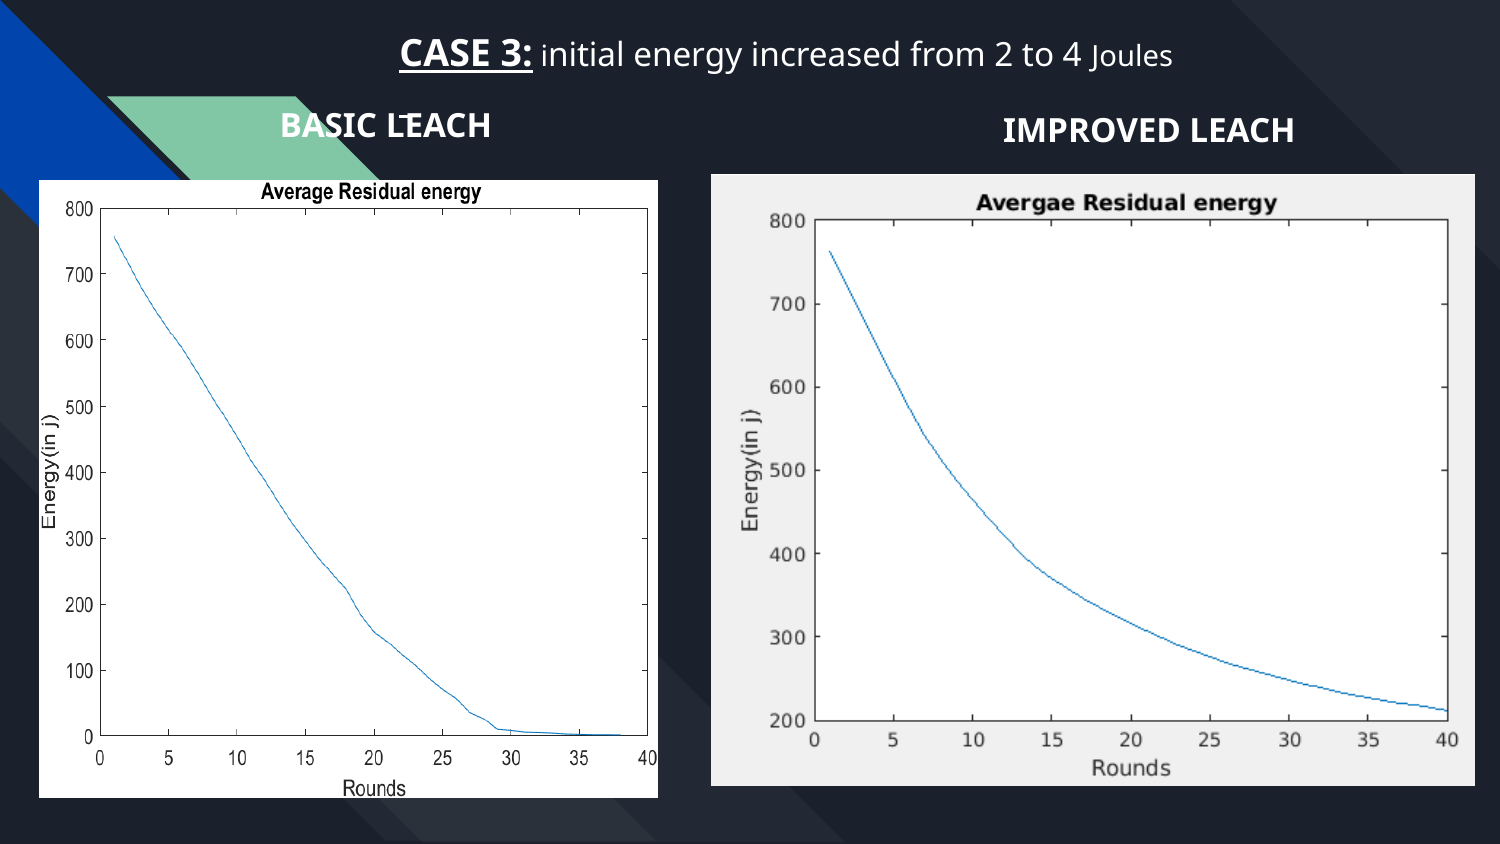

CASE 3: initial energy increased from 2 to 4 Joules
BASIC LEACH
IMPROVED LEACH